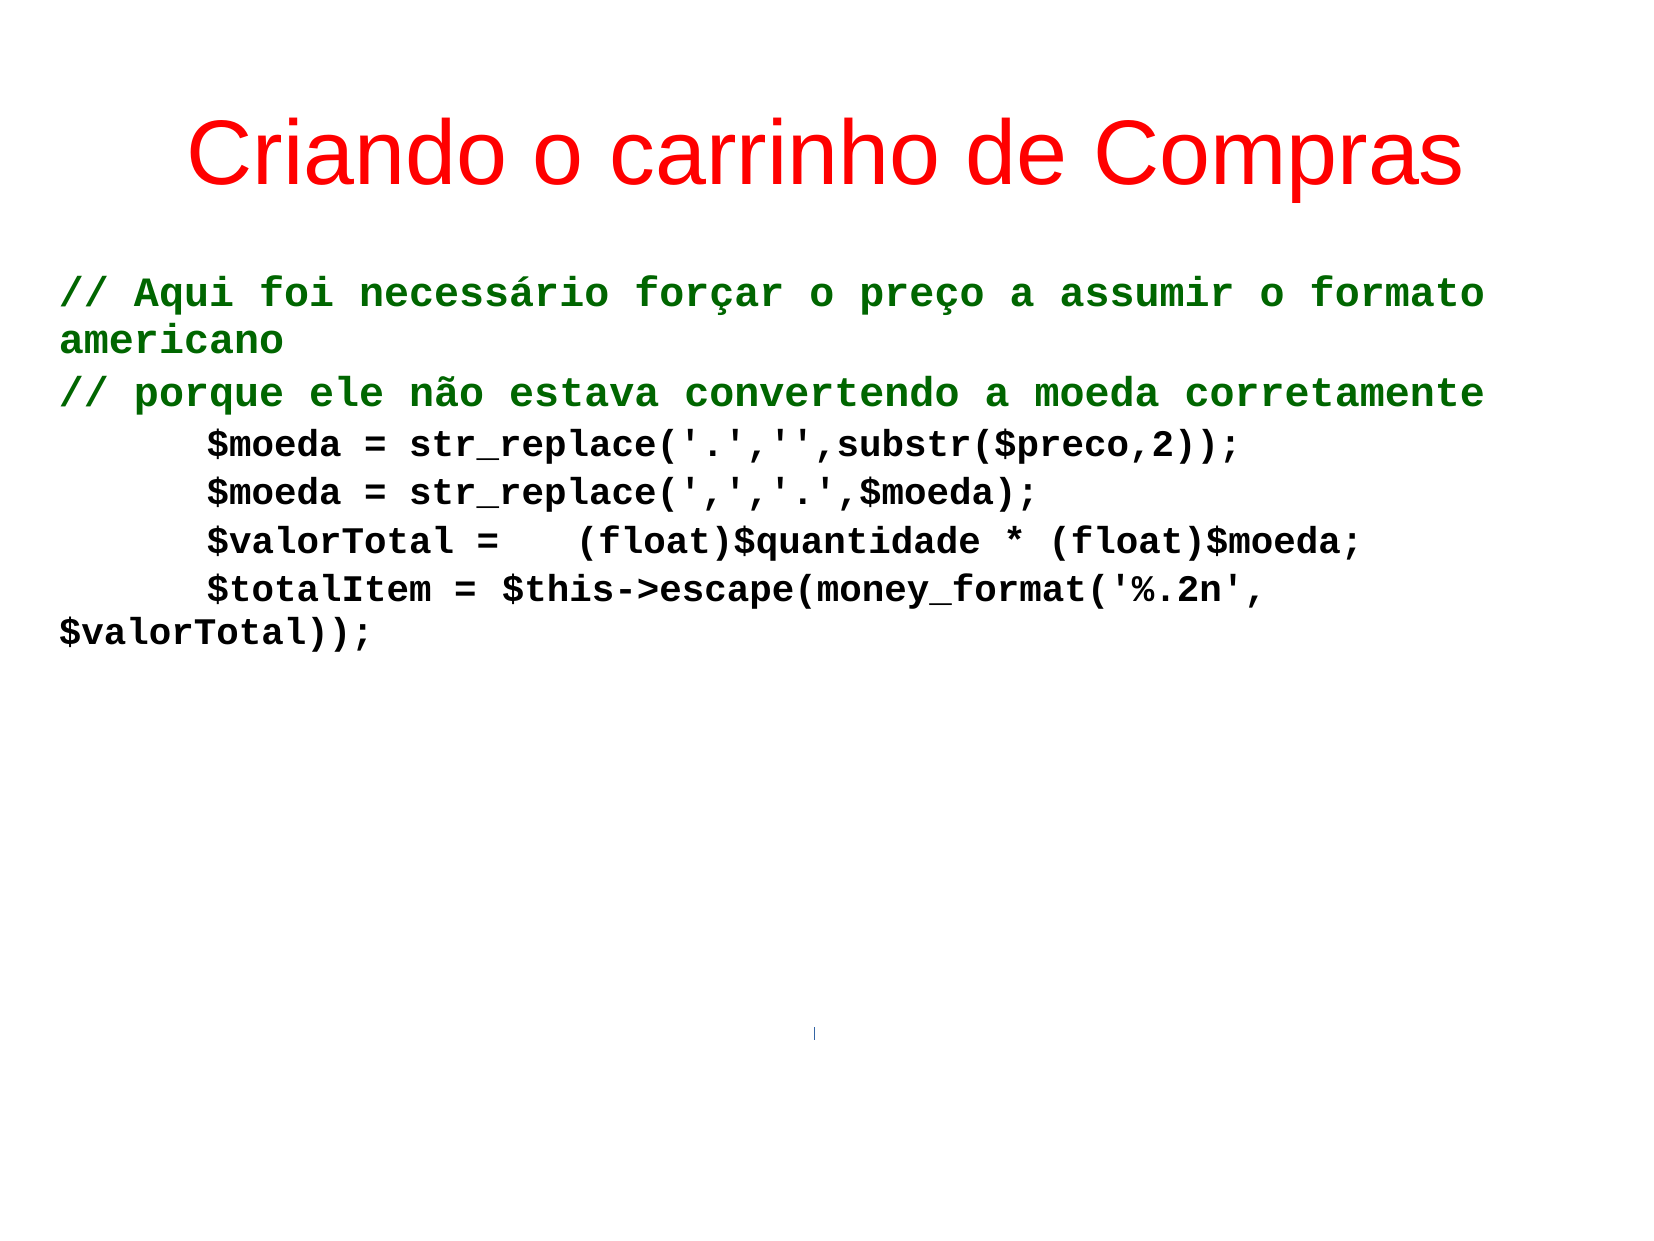

# Criando o carrinho de Compras
// Aqui foi necessário forçar o preço a assumir o formato americano
// porque ele não estava convertendo a moeda corretamente
 			$moeda = str_replace('.','',substr($preco,2));
 			$moeda = str_replace(',','.',$moeda);
 			$valorTotal = 	(float)$quantidade * (float)$moeda;
 			$totalItem = 	$this->escape(money_format('%.2n',$valorTotal));